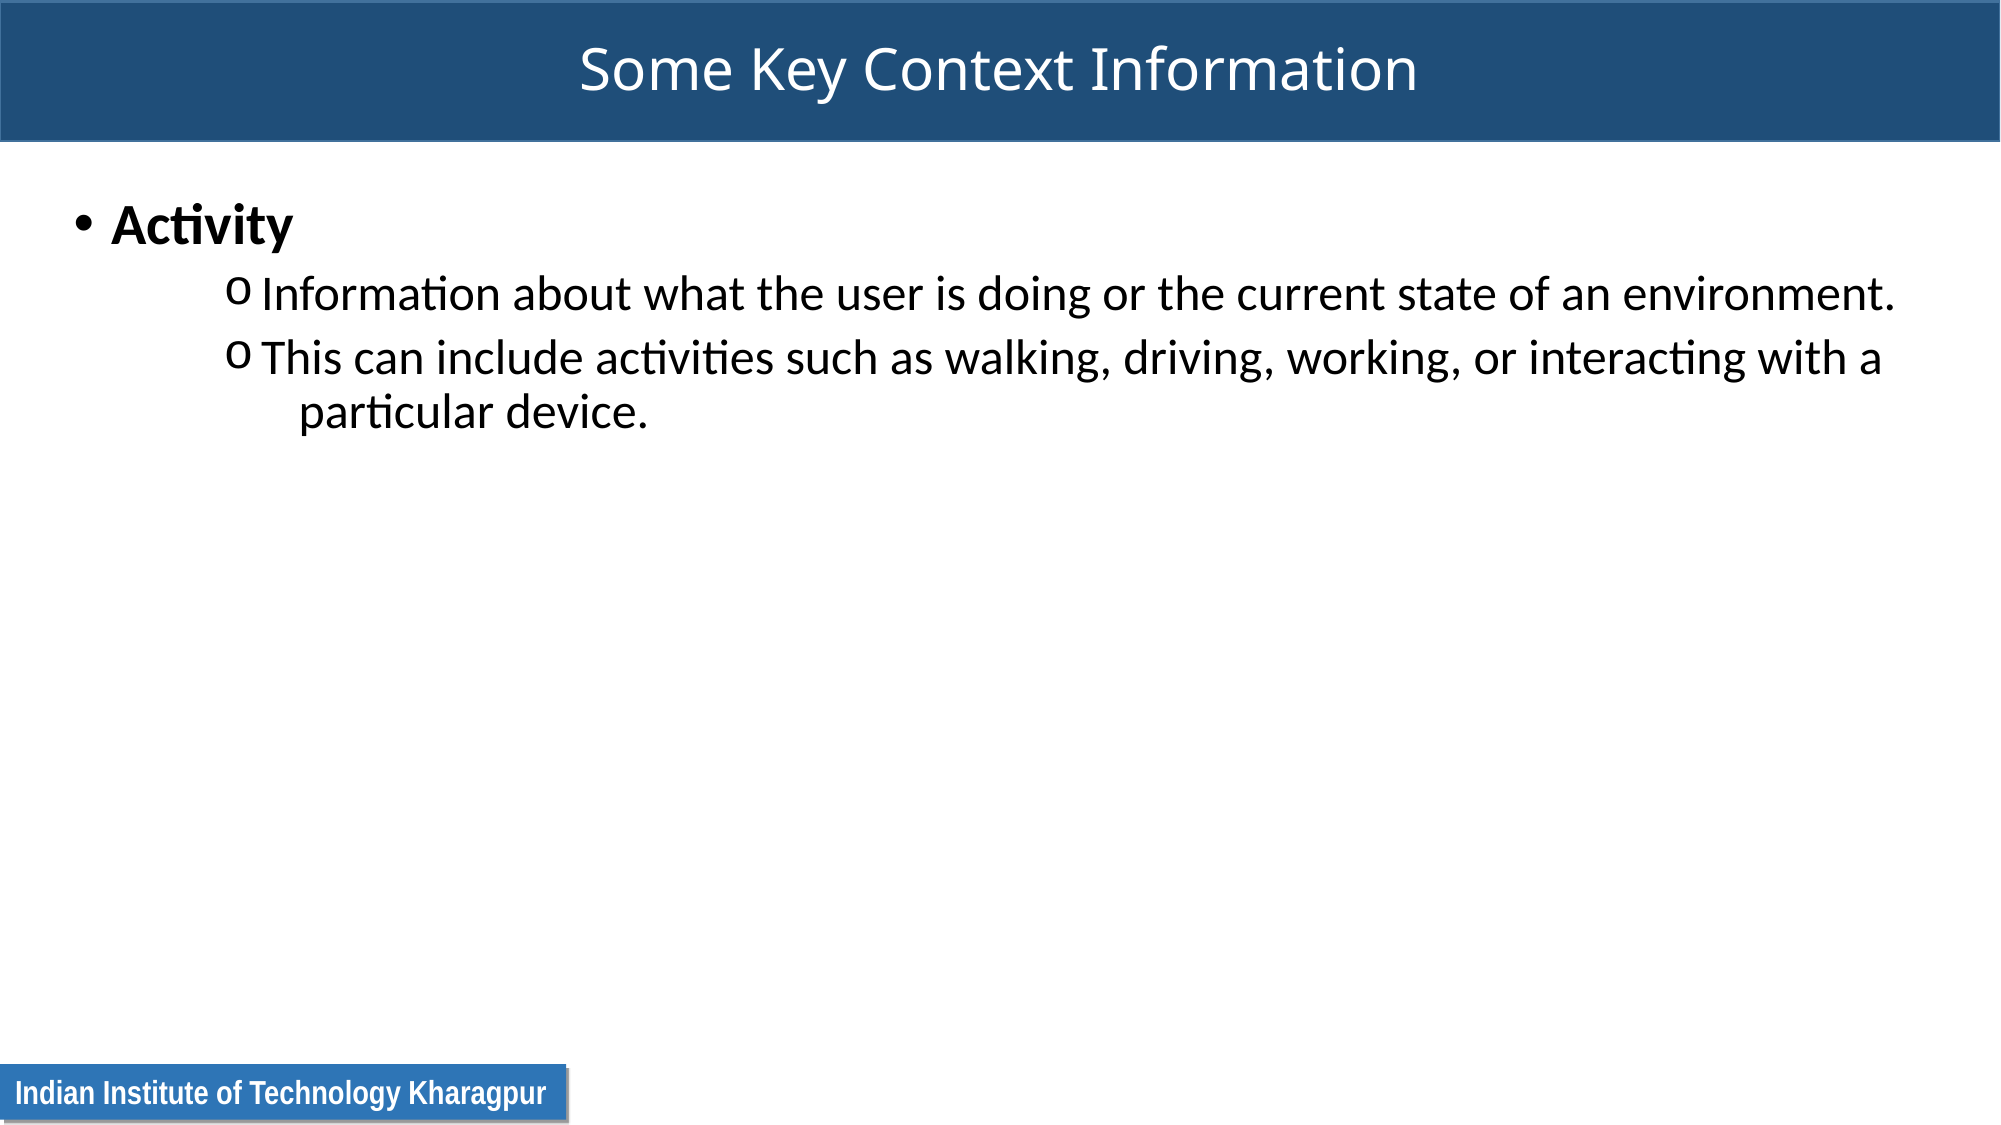

Some Key Context Information
# Activity
Information about what the user is doing or the current state of an environment.
This can include activities such as walking, driving, working, or interacting with a particular device.